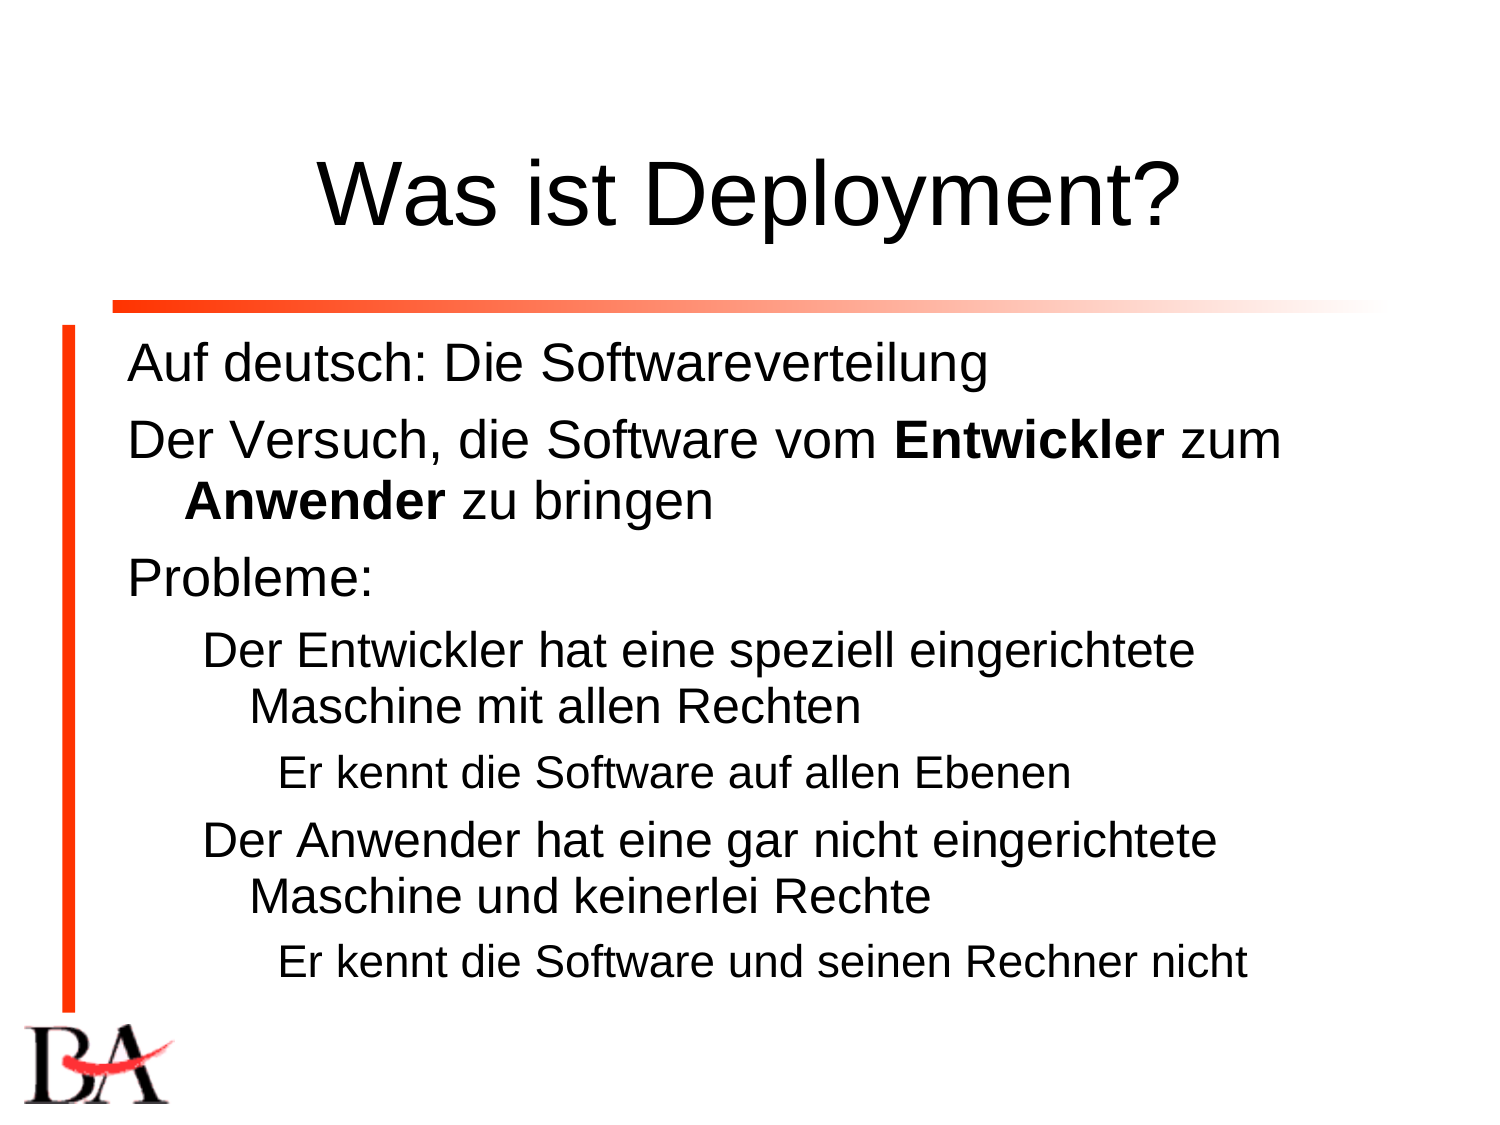

# Was ist Deployment?
Auf deutsch: Die Softwareverteilung
Der Versuch, die Software vom Entwickler zum Anwender zu bringen
Probleme:
Der Entwickler hat eine speziell eingerichtete Maschine mit allen Rechten
Er kennt die Software auf allen Ebenen
Der Anwender hat eine gar nicht eingerichtete Maschine und keinerlei Rechte
Er kennt die Software und seinen Rechner nicht